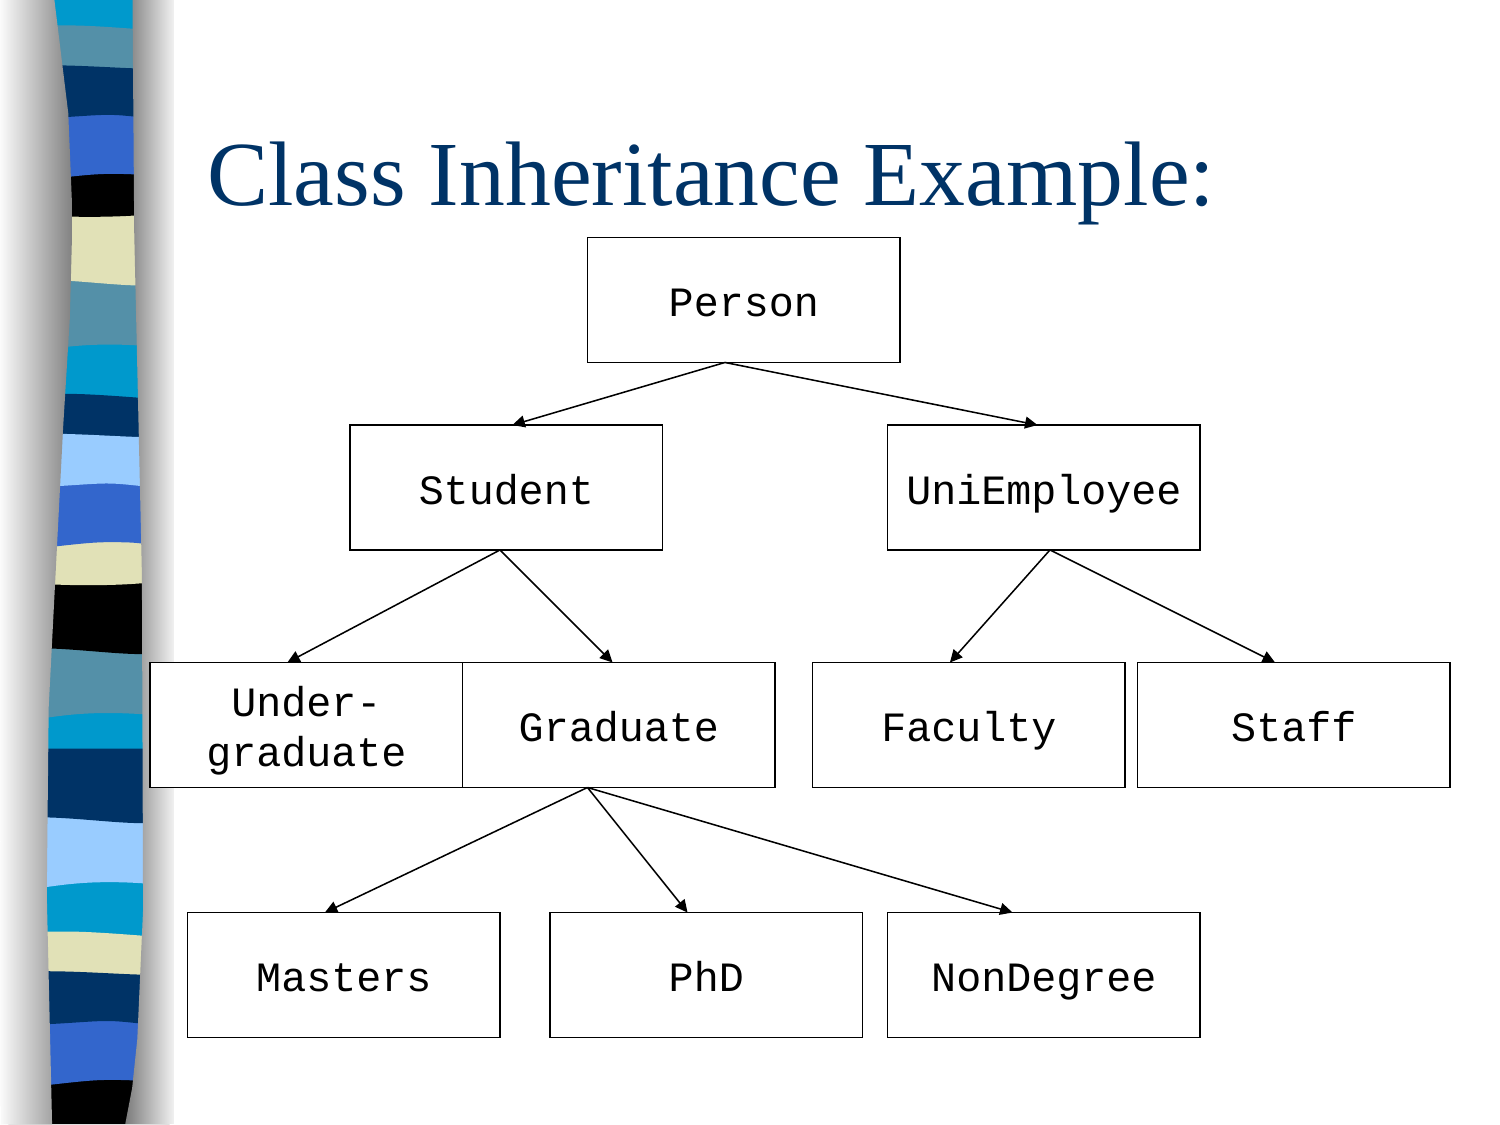

# Class Inheritance Example:
Person
Student
UniEmployee
Under-
graduate
Graduate
Faculty
Staff
Masters
PhD
NonDegree